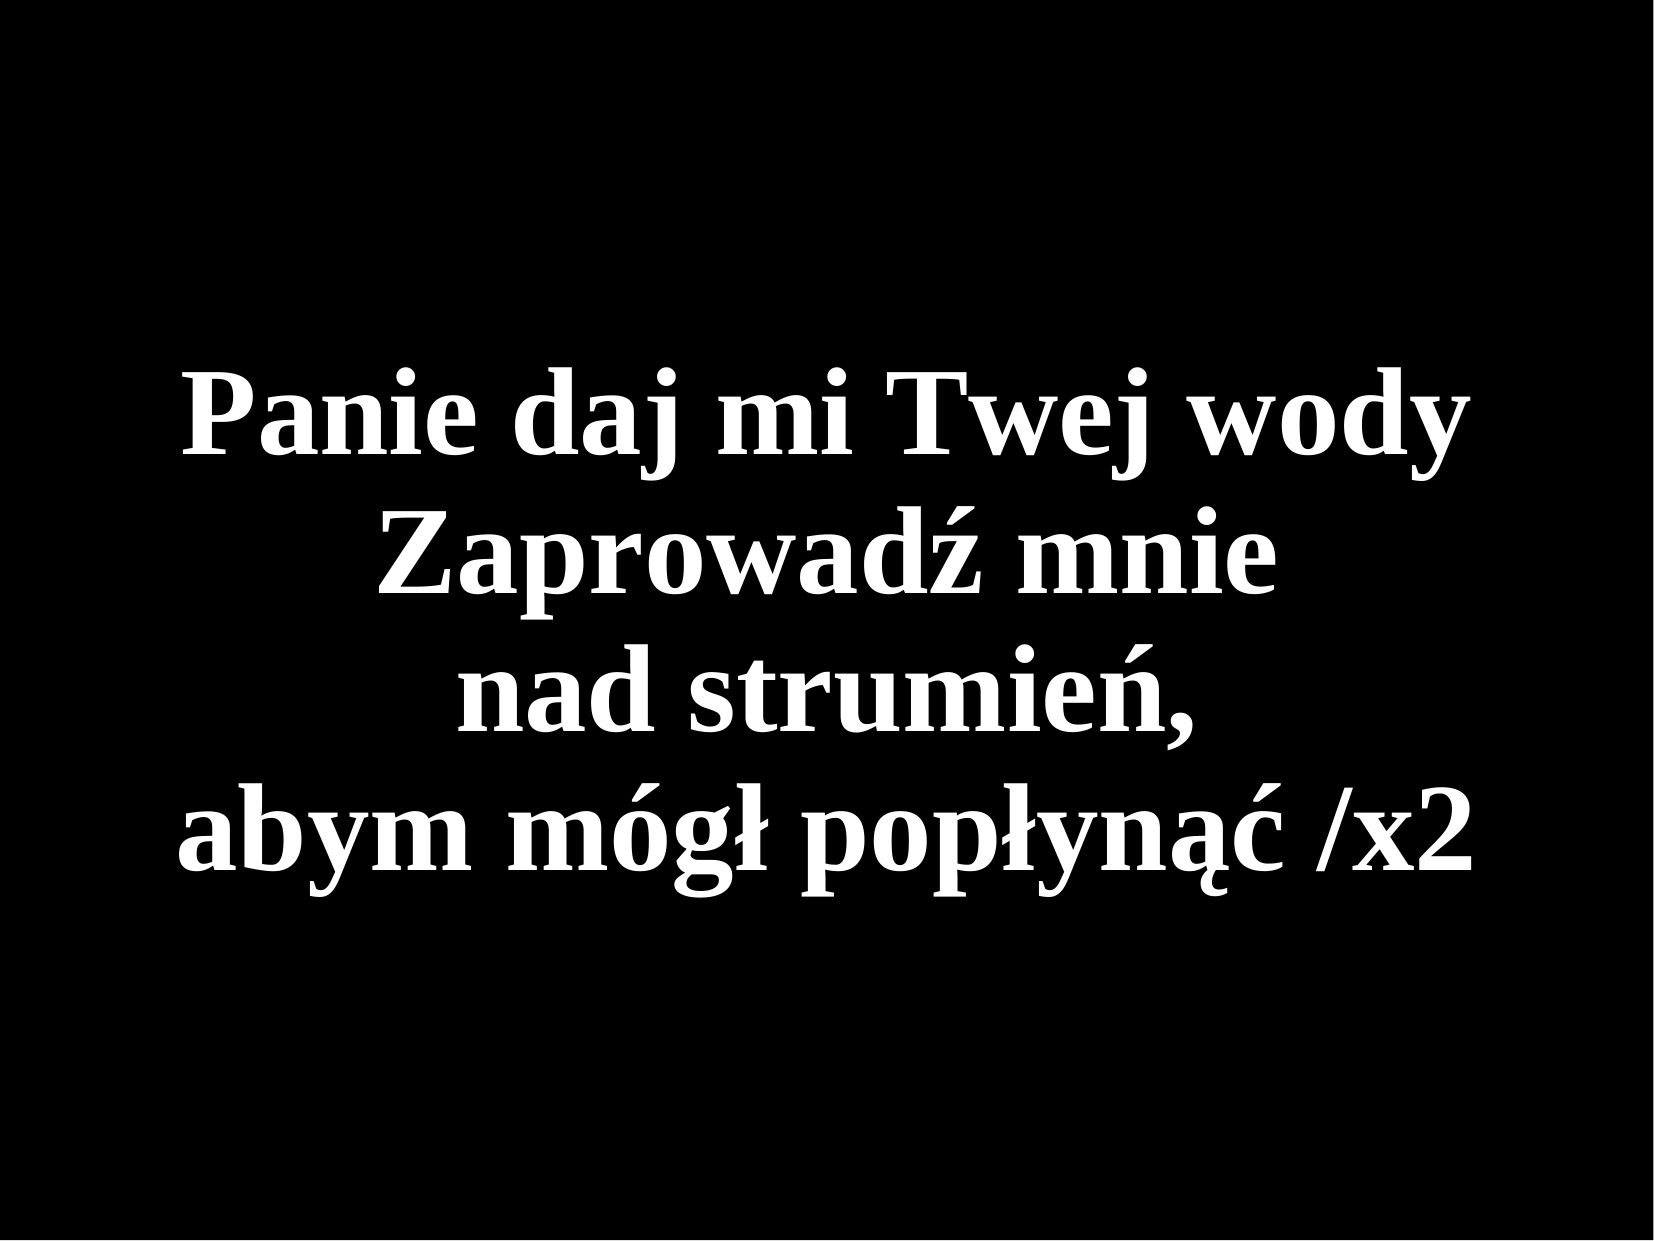

# Panie daj mi Twej wody Zaprowadź mnie nad strumień, abym mógł popłynąć /x2